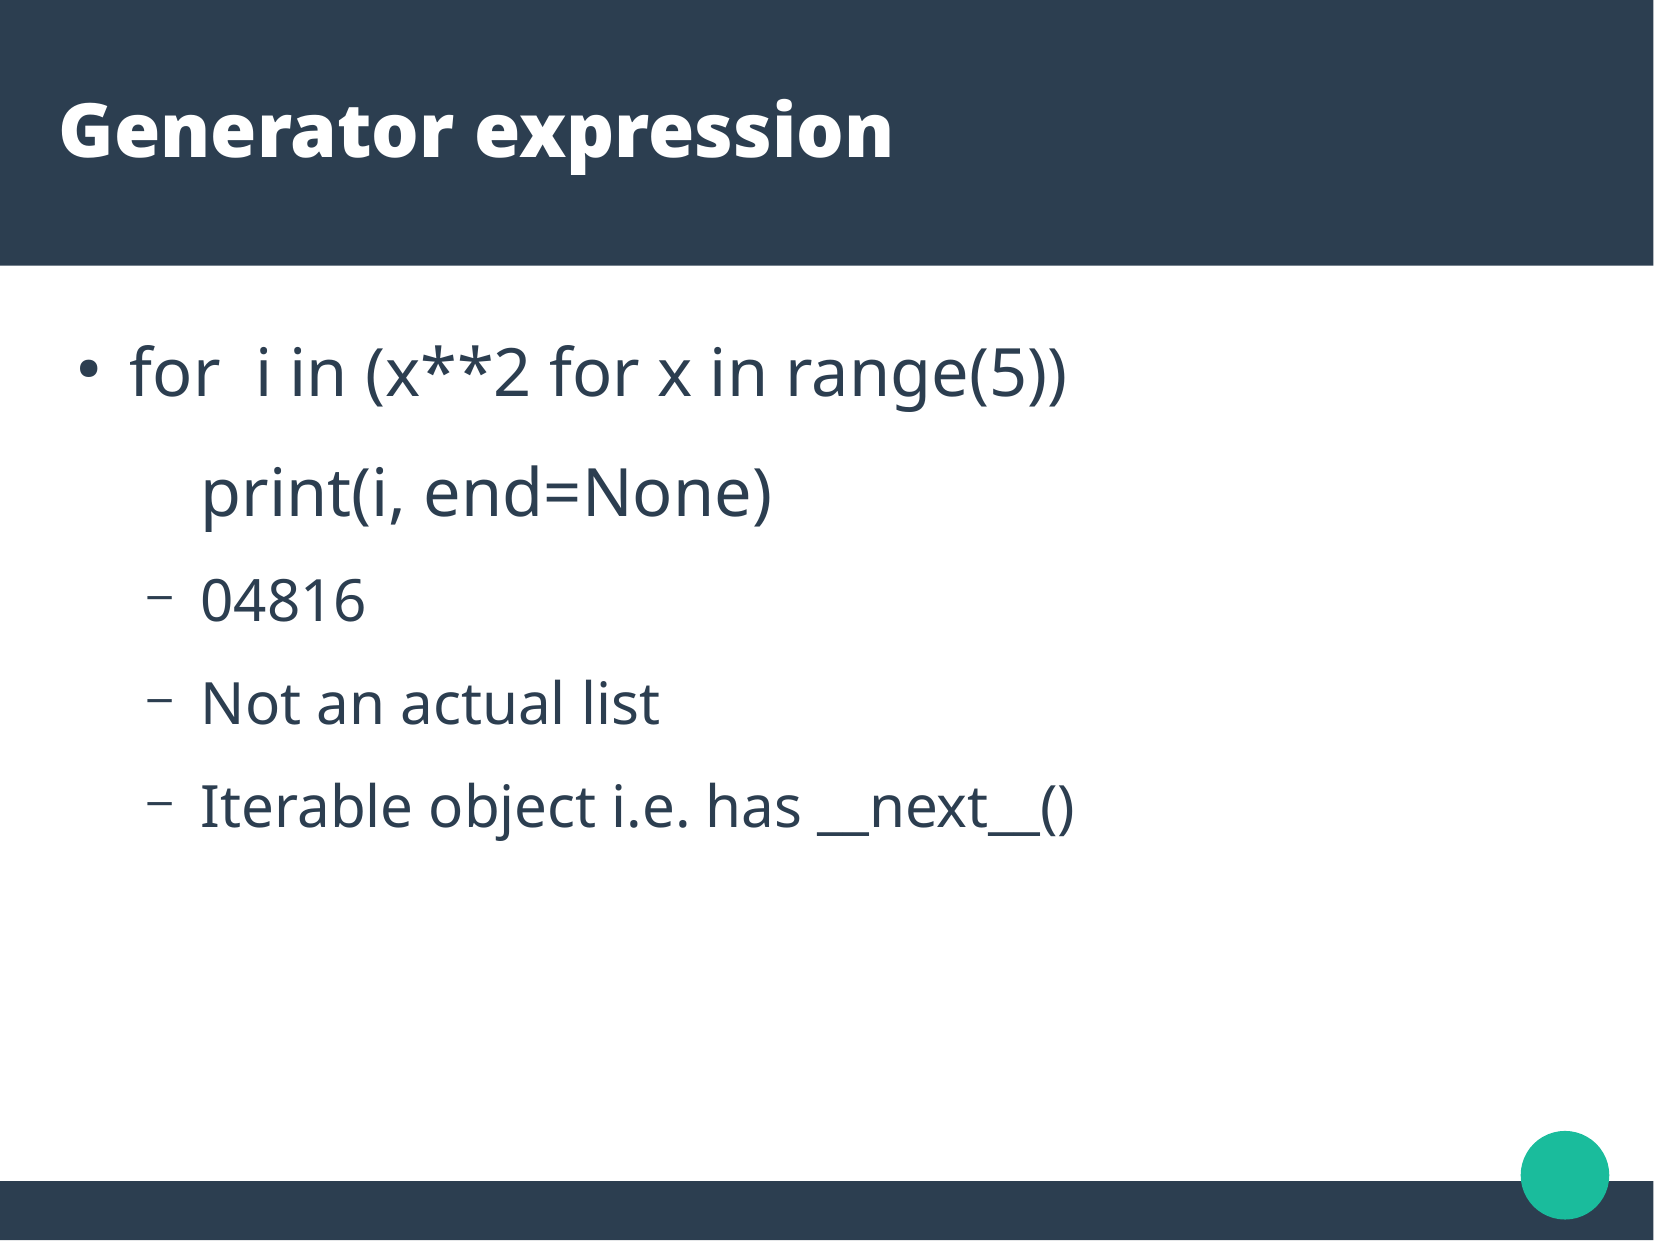

# Generator expression
for i in (x**2 for x in range(5))
print(i, end=None)
04816
Not an actual list
Iterable object i.e. has __next__()